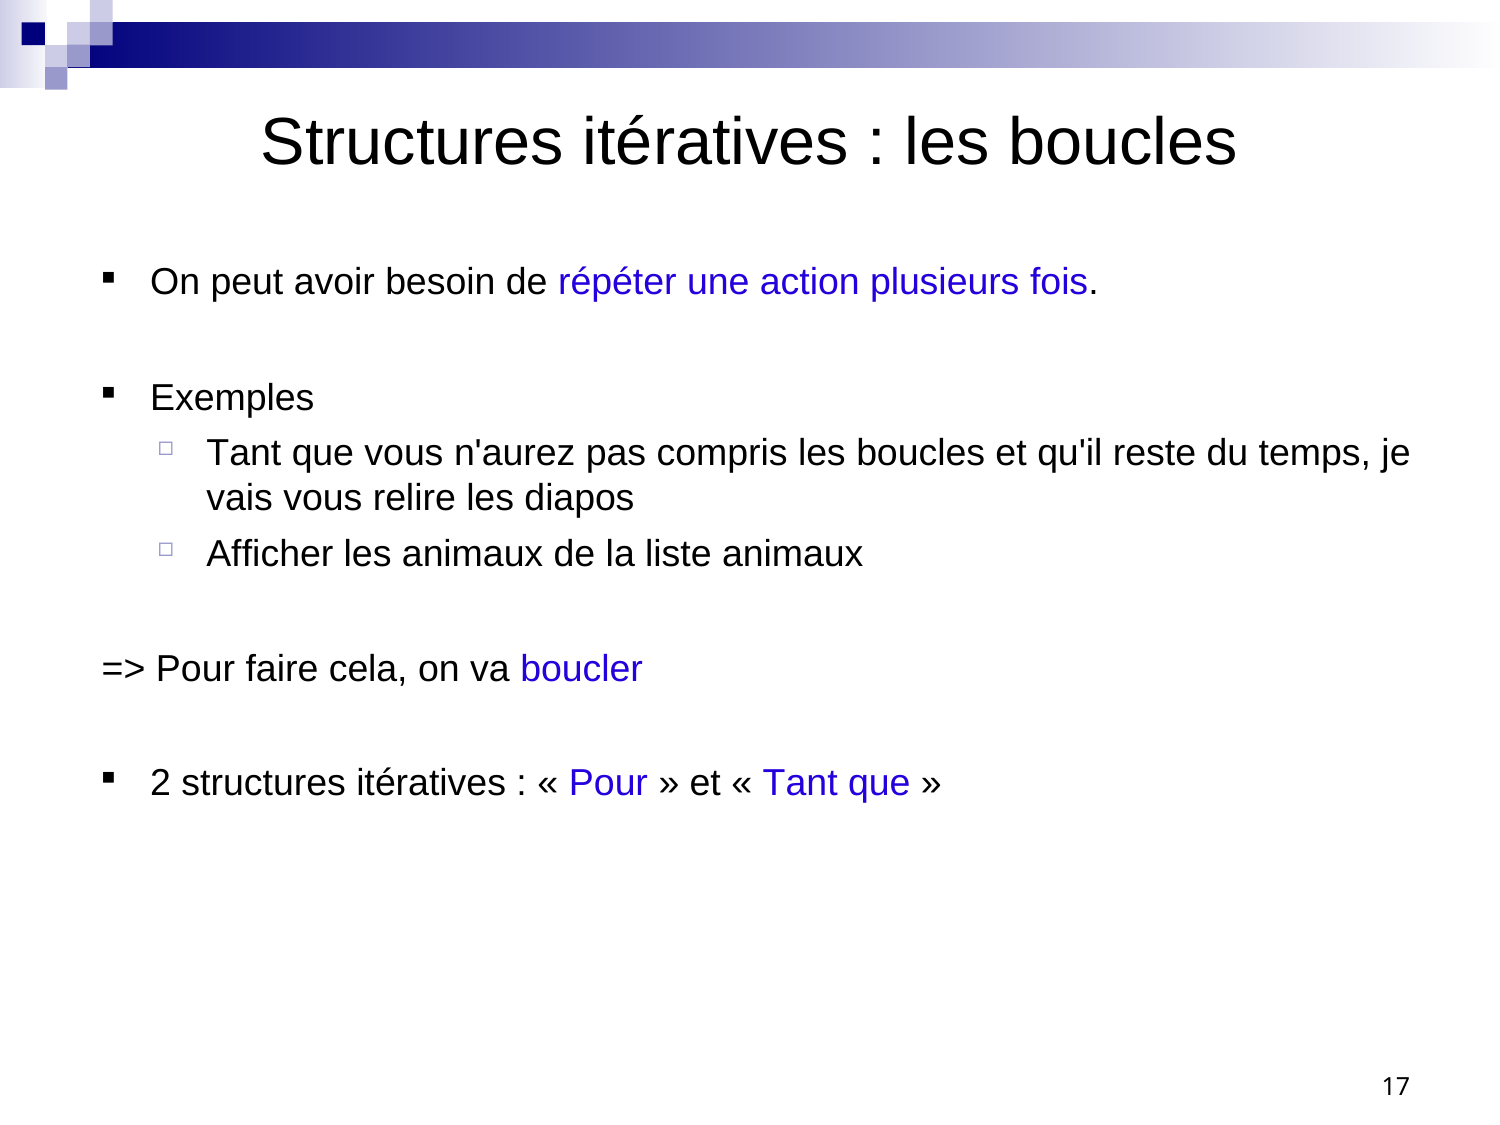

# Structures itératives : les boucles
On peut avoir besoin de répéter une action plusieurs fois.
Exemples
Tant que vous n'aurez pas compris les boucles et qu'il reste du temps, je vais vous relire les diapos
Afficher les animaux de la liste animaux
=> Pour faire cela, on va boucler
2 structures itératives : « Pour » et « Tant que »
17